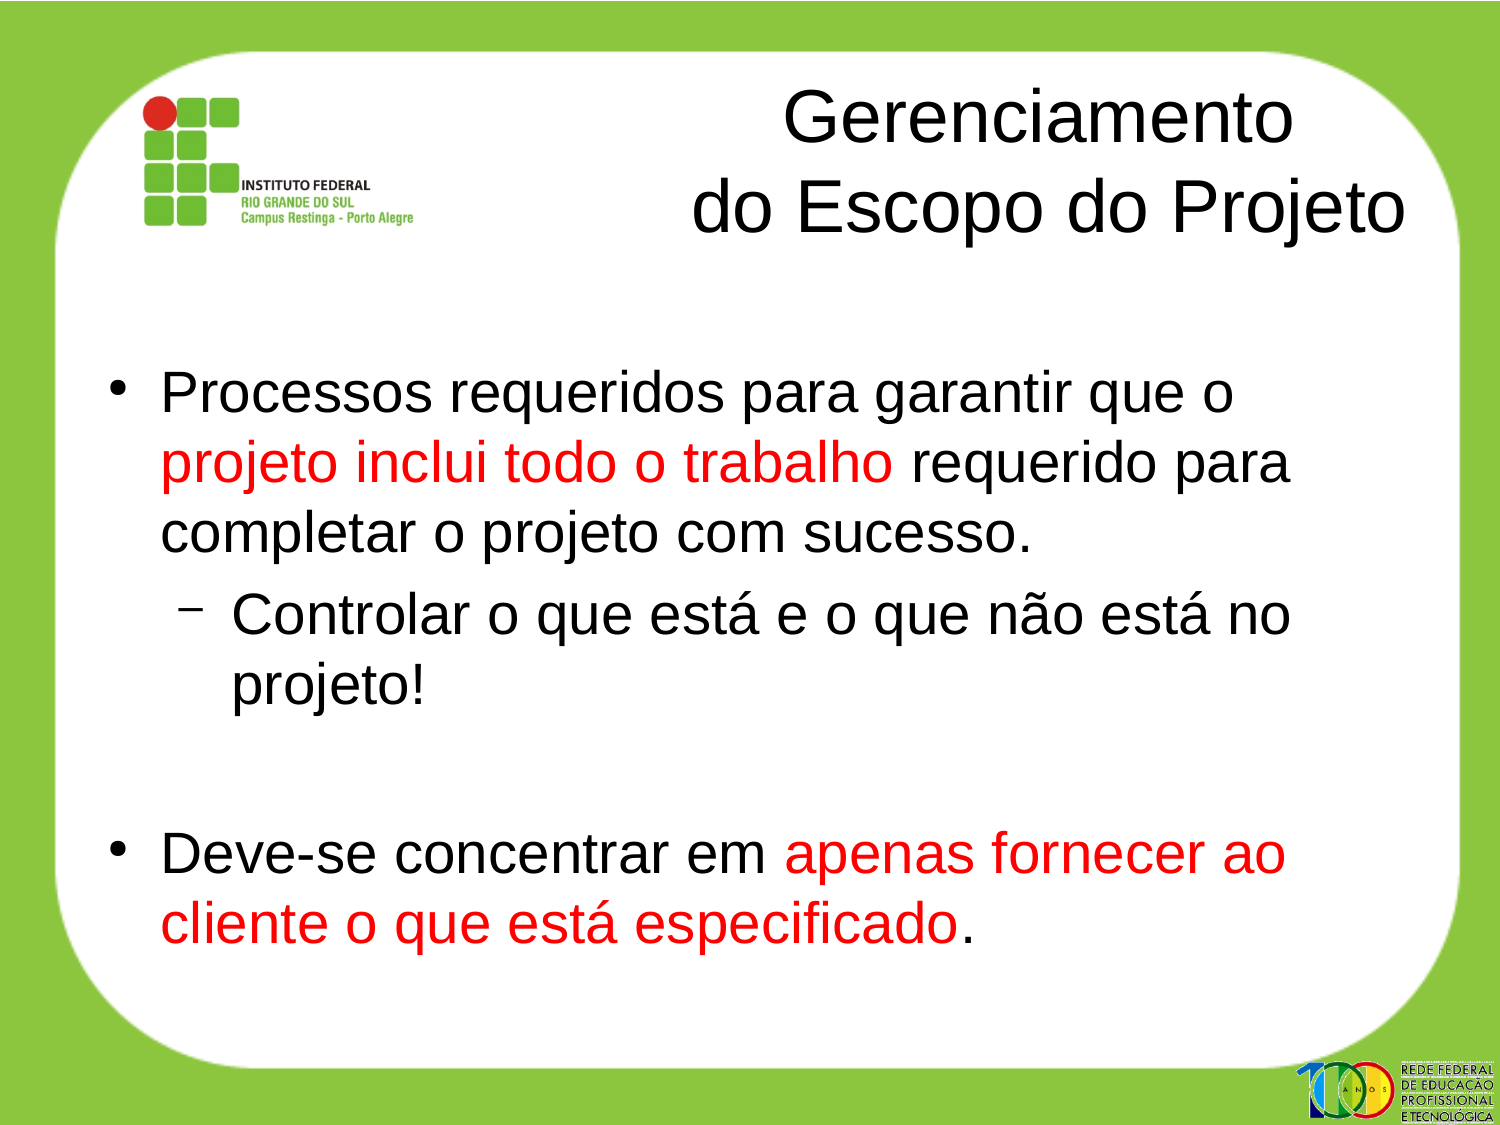

# Gerenciamento do Escopo do Projeto
Processos requeridos para garantir que o projeto inclui todo o trabalho requerido para completar o projeto com sucesso.
Controlar o que está e o que não está no projeto!
Deve-se concentrar em apenas fornecer ao cliente o que está especificado.